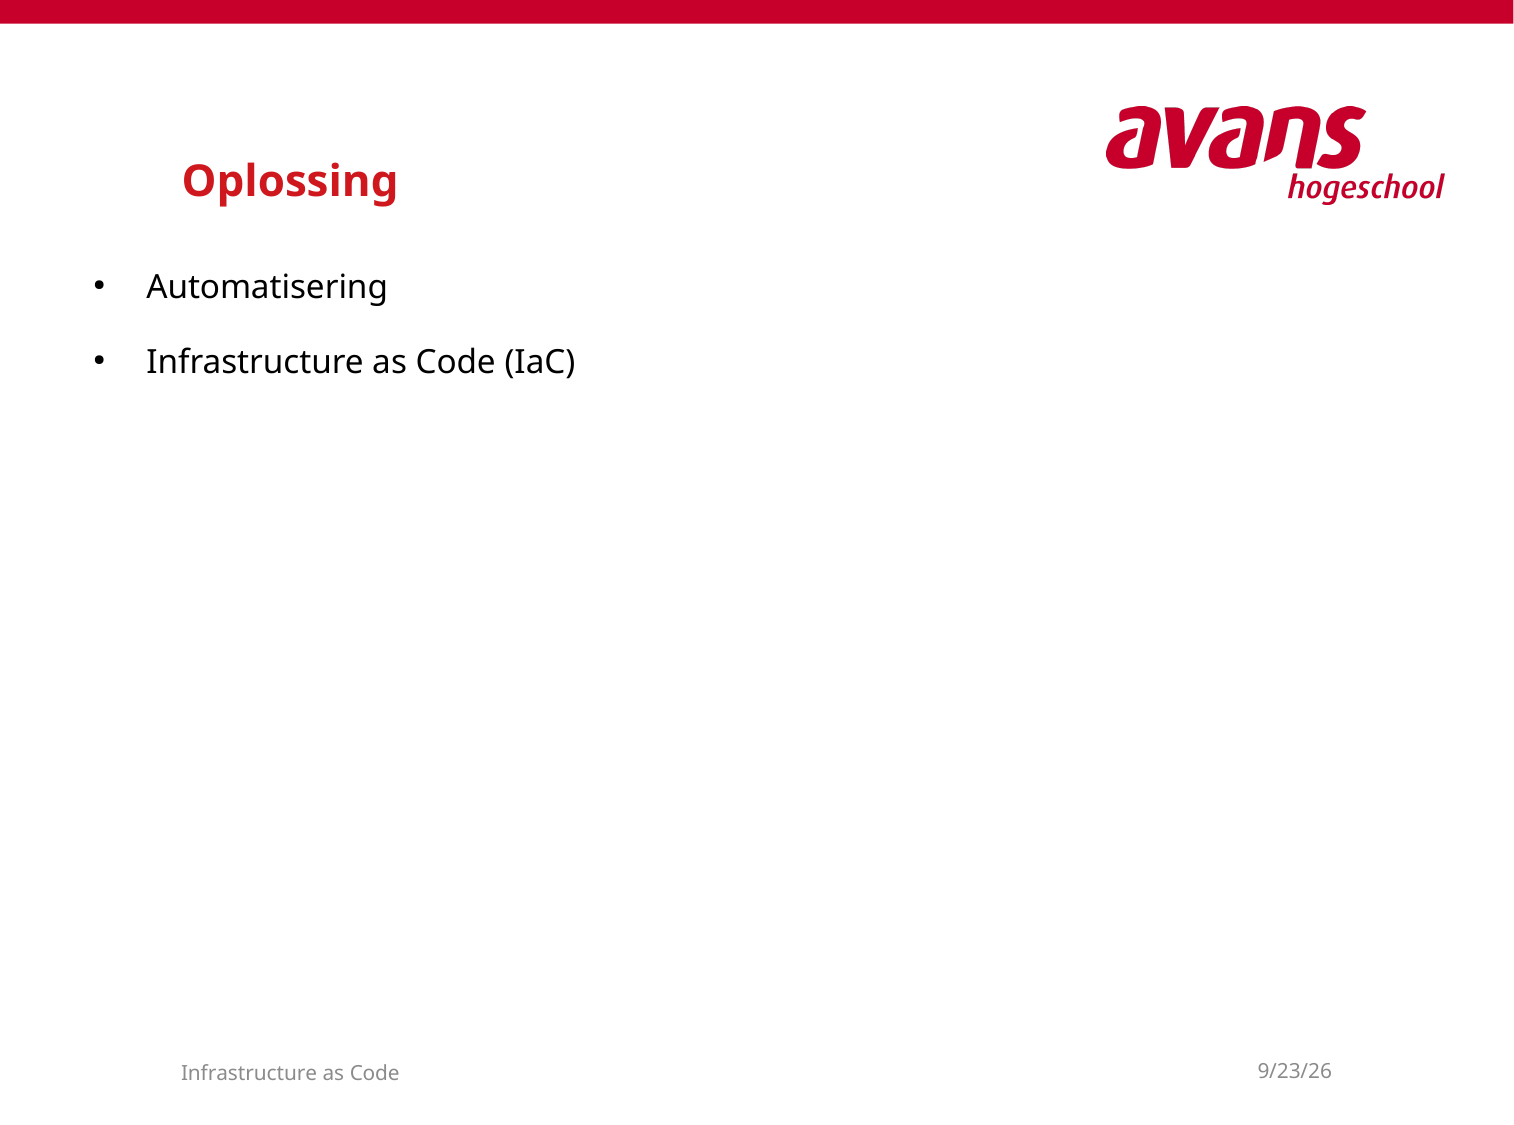

# Oplossing
Automatisering
Infrastructure as Code (IaC)